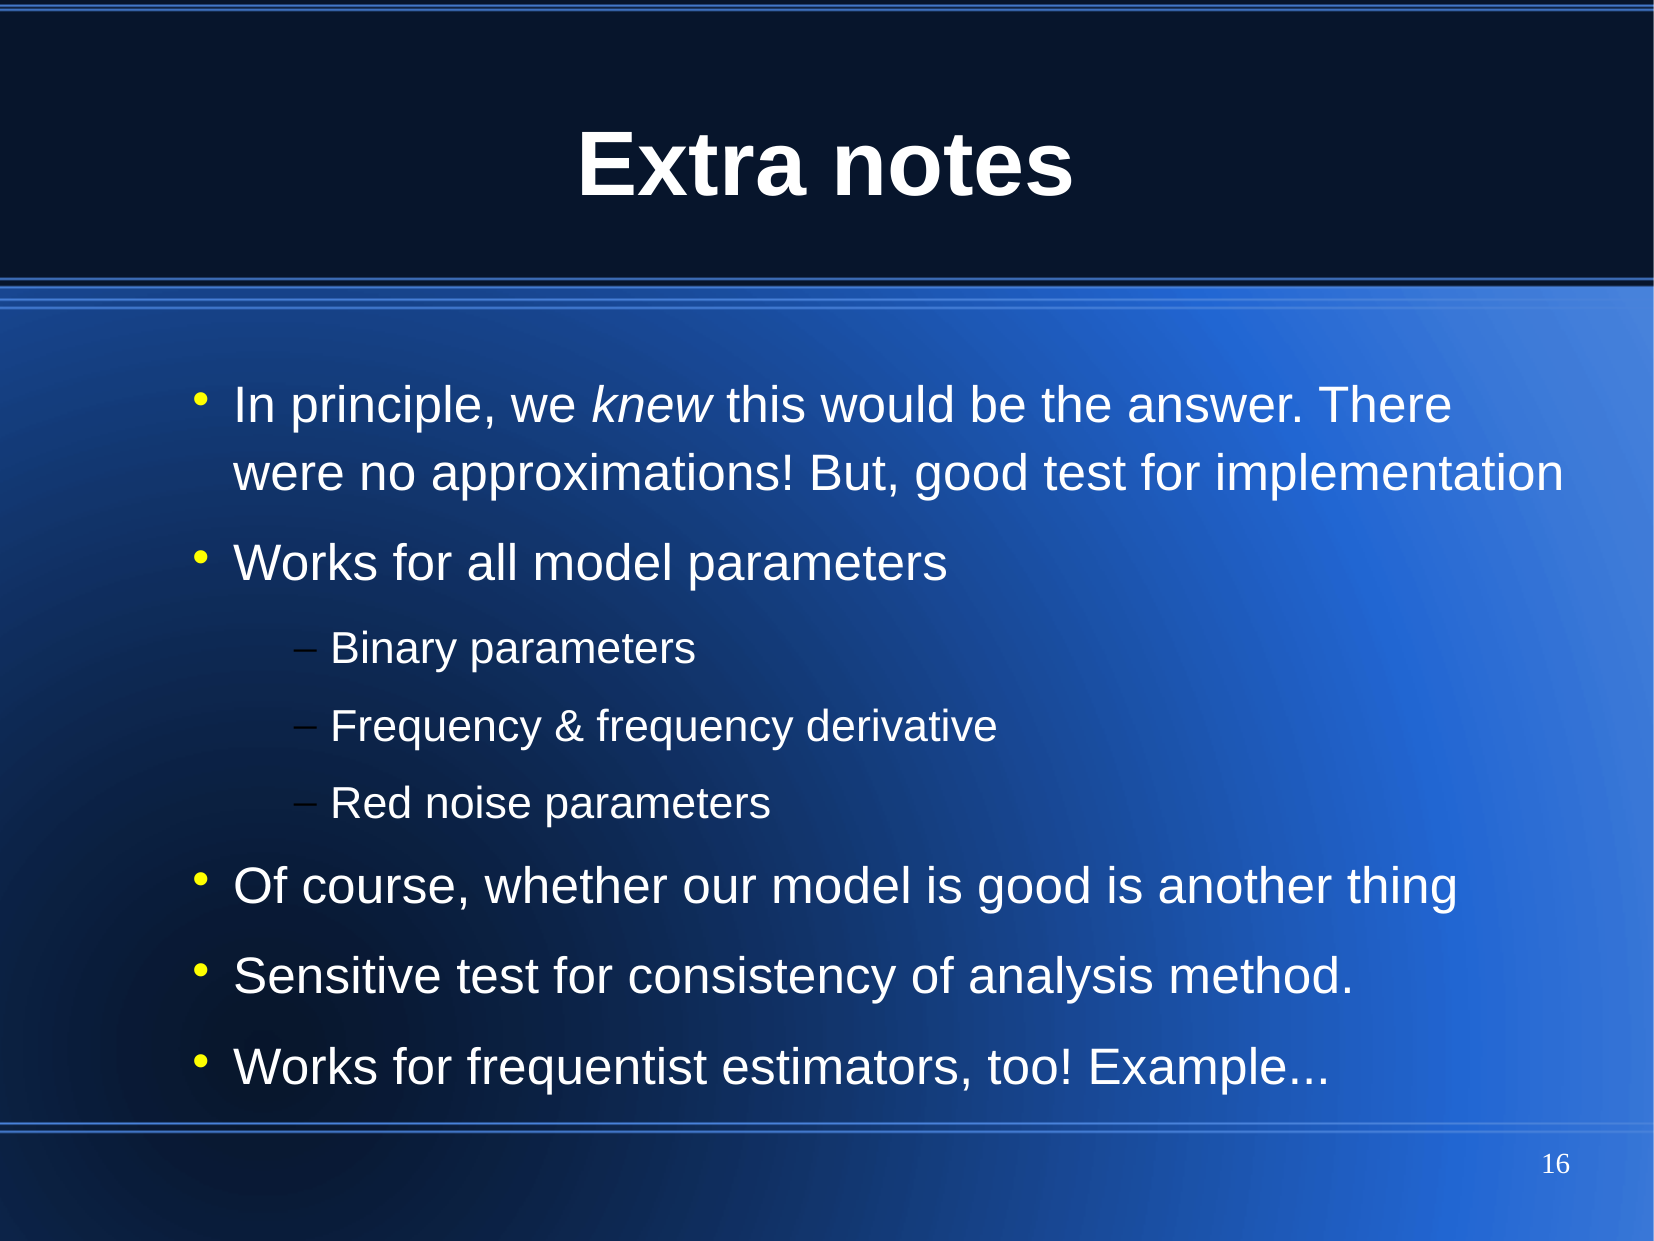

# Extra notes
In principle, we knew this would be the answer. There were no approximations! But, good test for implementation
Works for all model parameters
Binary parameters
Frequency & frequency derivative
Red noise parameters
Of course, whether our model is good is another thing
Sensitive test for consistency of analysis method.
Works for frequentist estimators, too! Example...
16